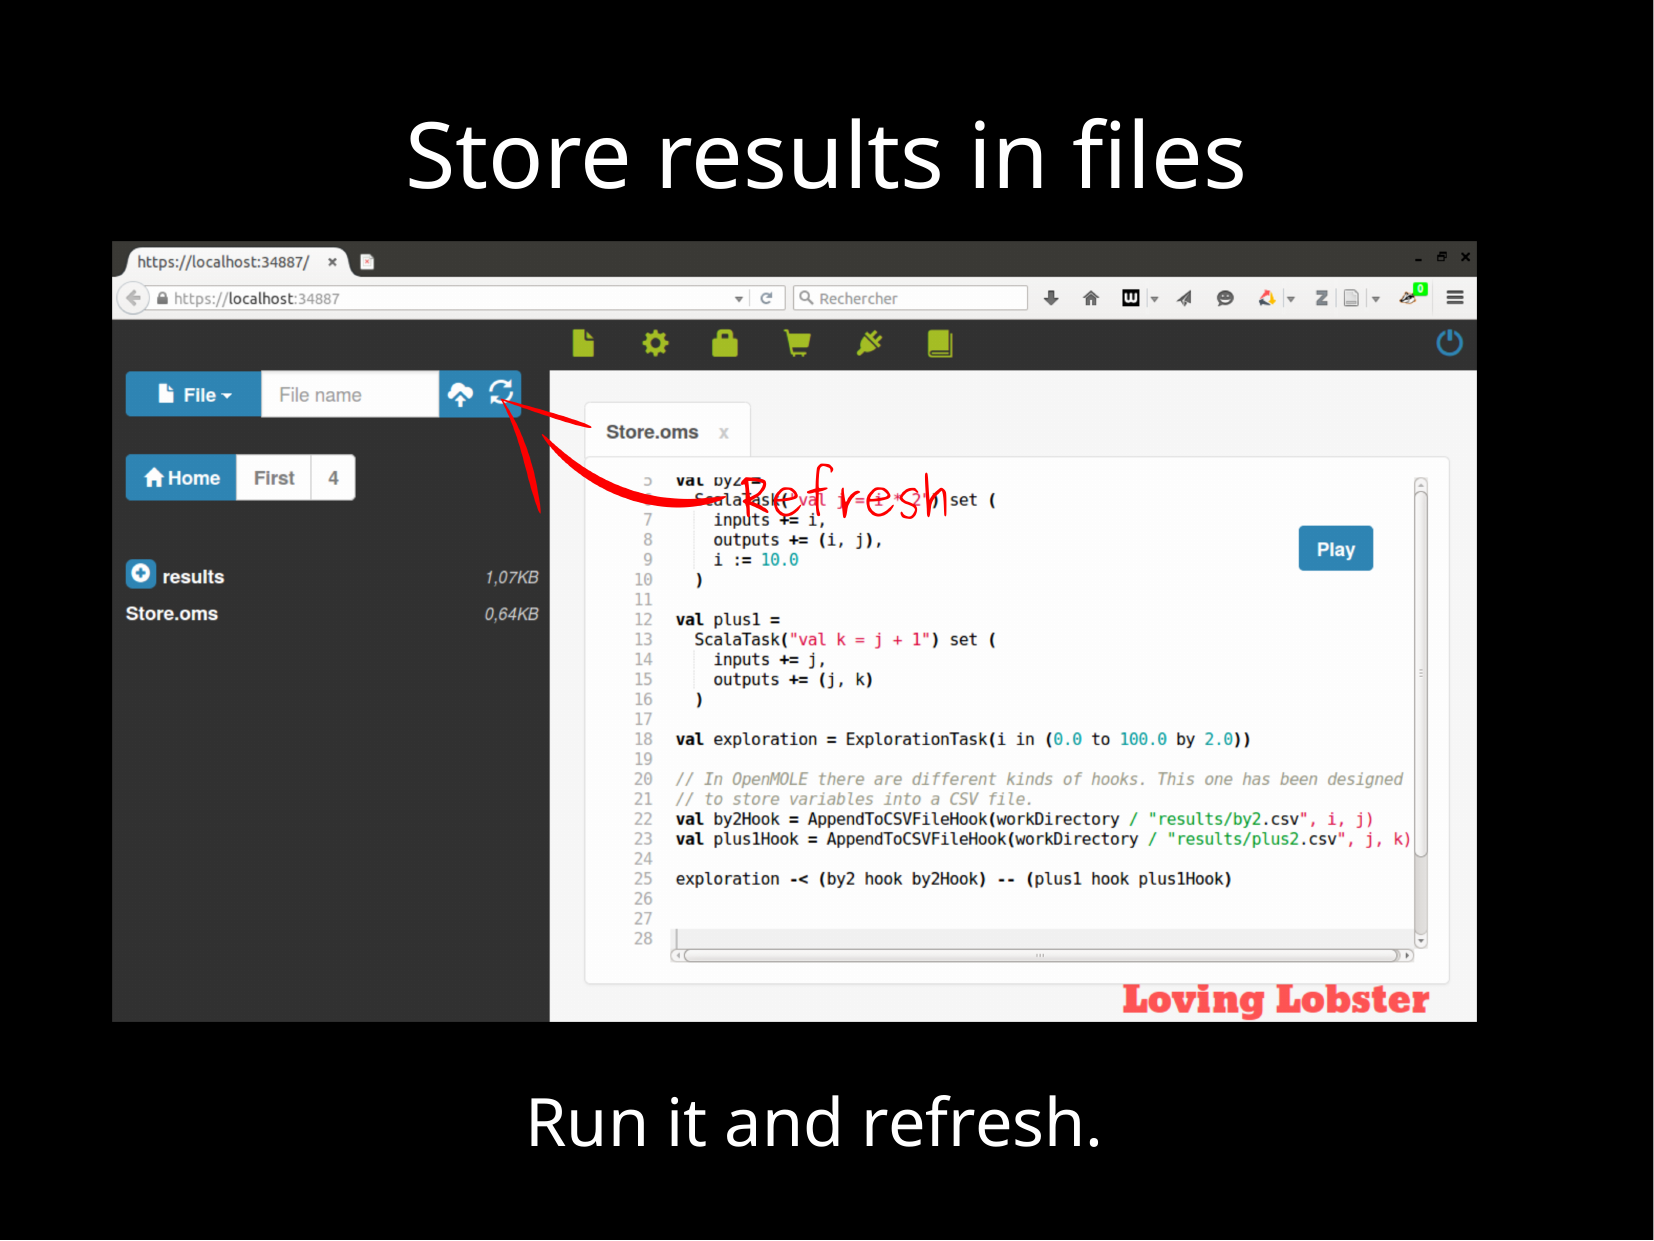

# Store results in files
Run it and refresh.